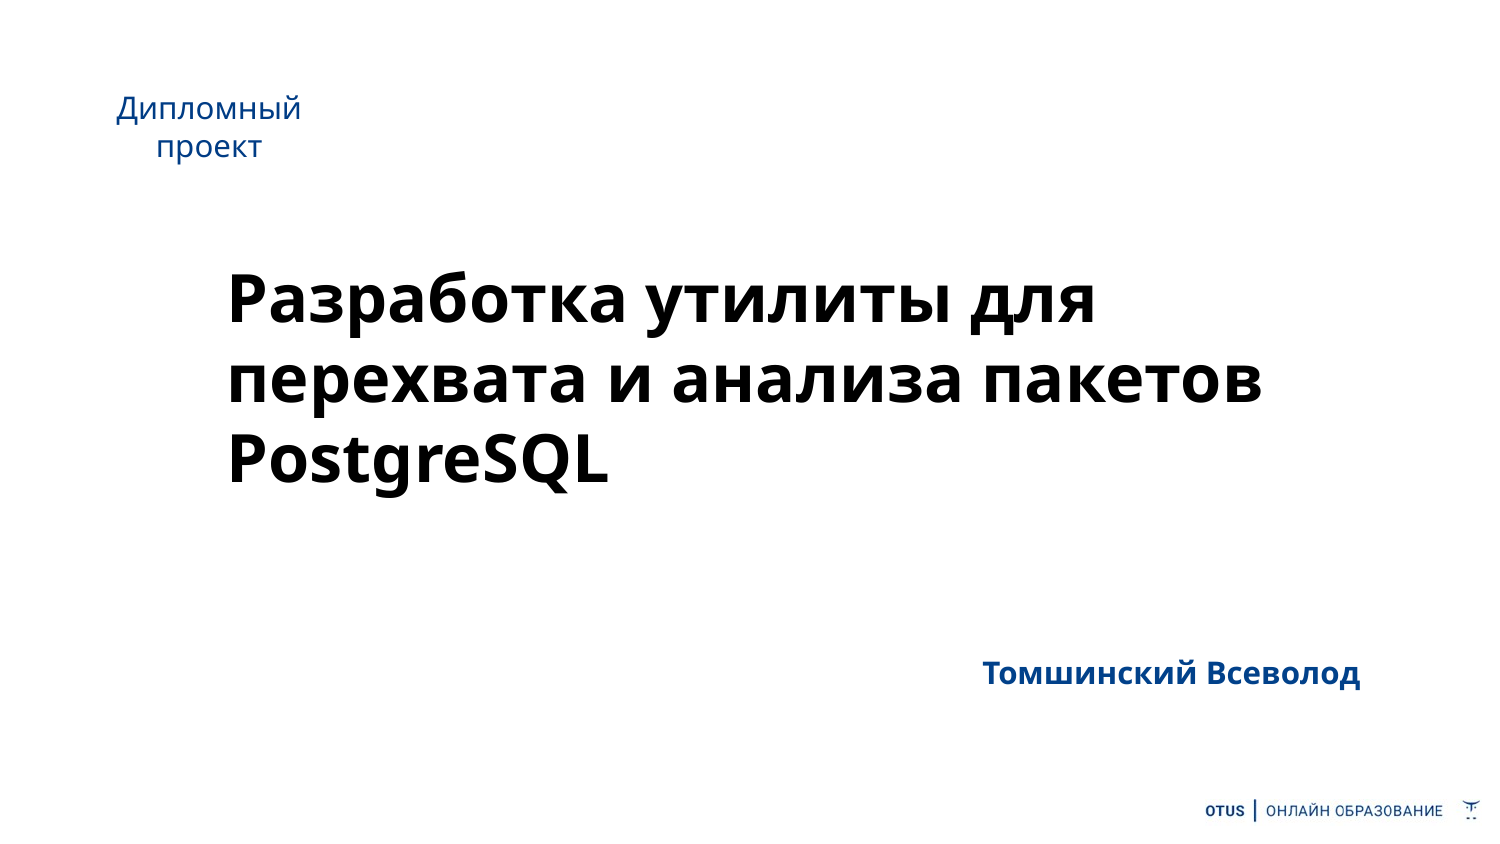

# Дипломный проект
Разработка утилиты для перехвата и анализа пакетов PostgreSQL
Томшинский Всеволод